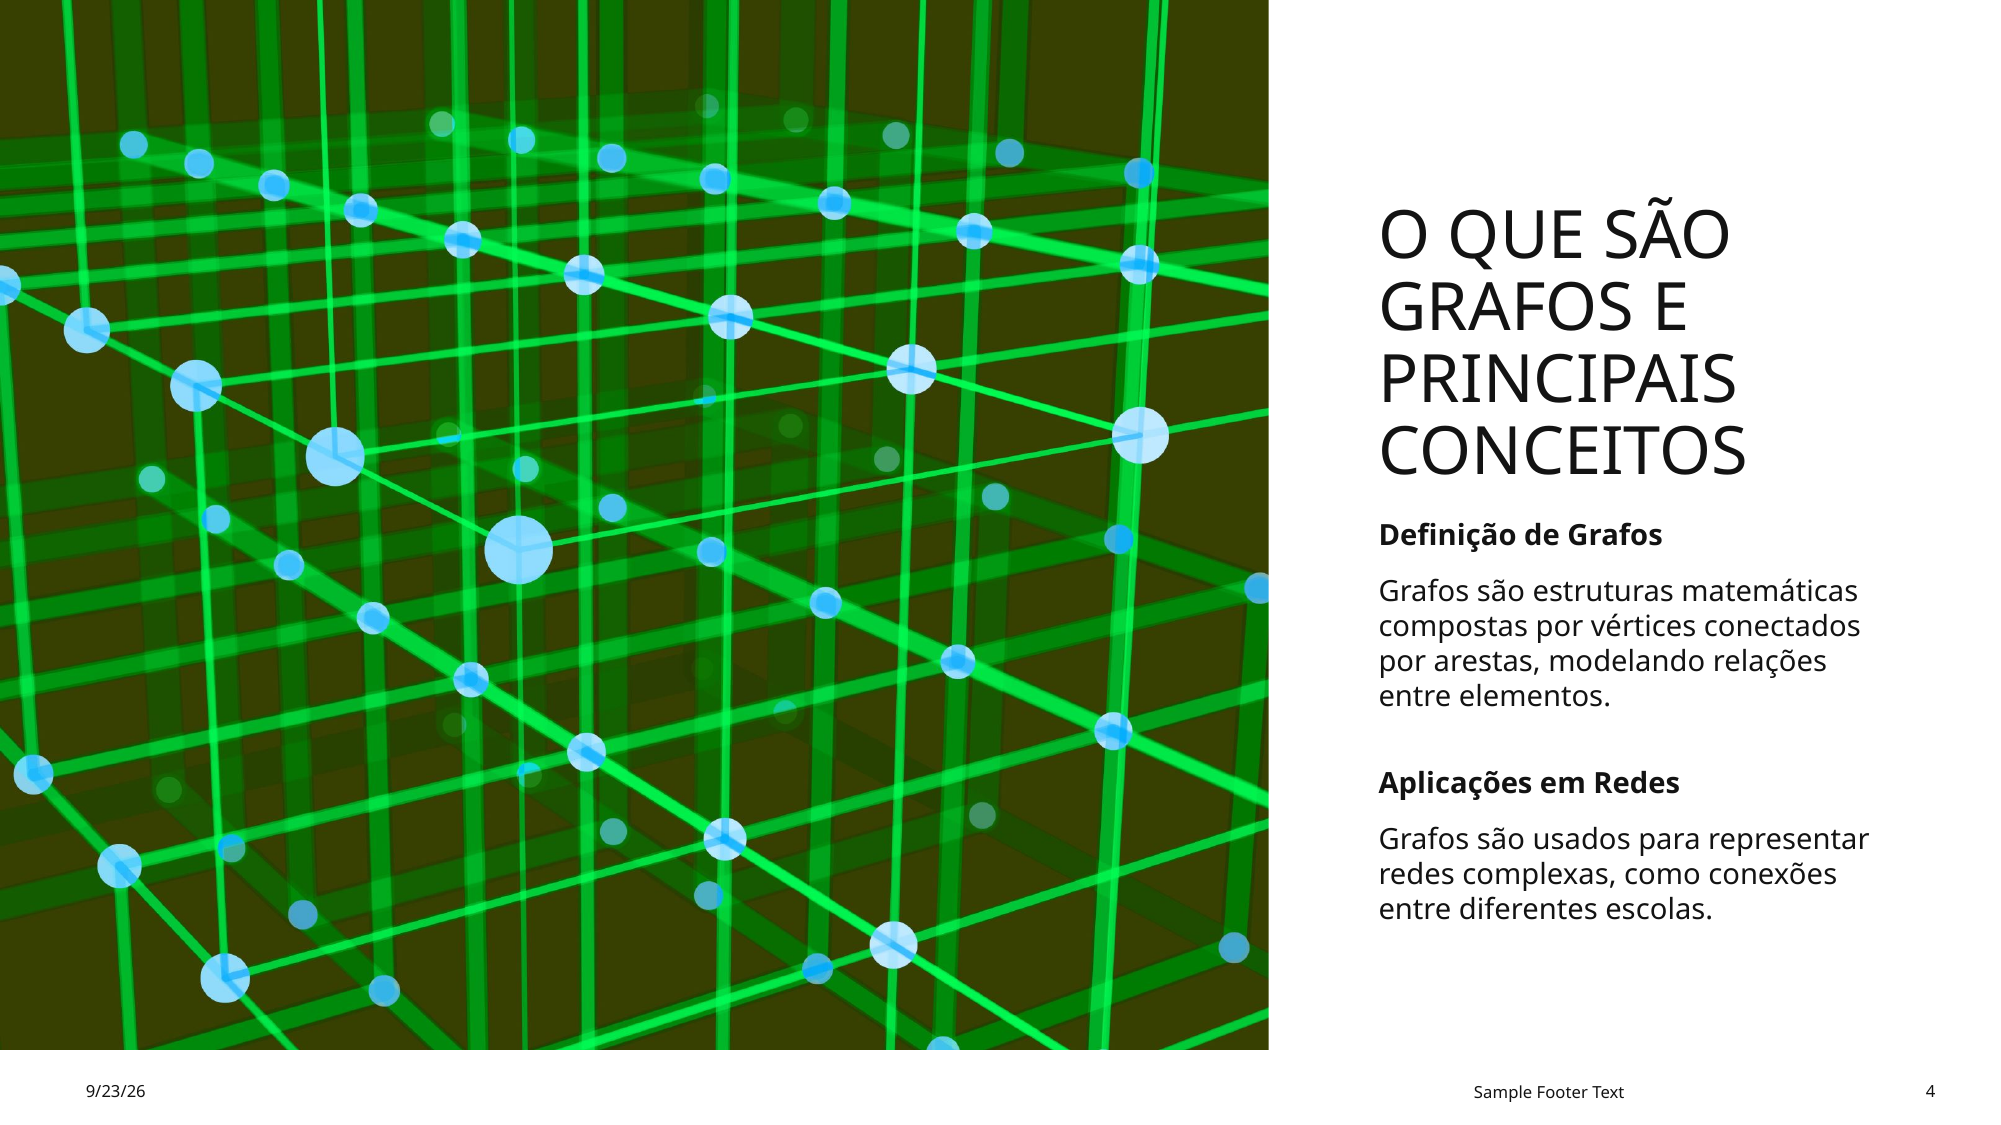

# O que são grafos e principais conceitos
Definição de Grafos
Grafos são estruturas matemáticas compostas por vértices conectados por arestas, modelando relações entre elementos.
Aplicações em Redes
Grafos são usados para representar redes complexas, como conexões entre diferentes escolas.
Sample Footer Text